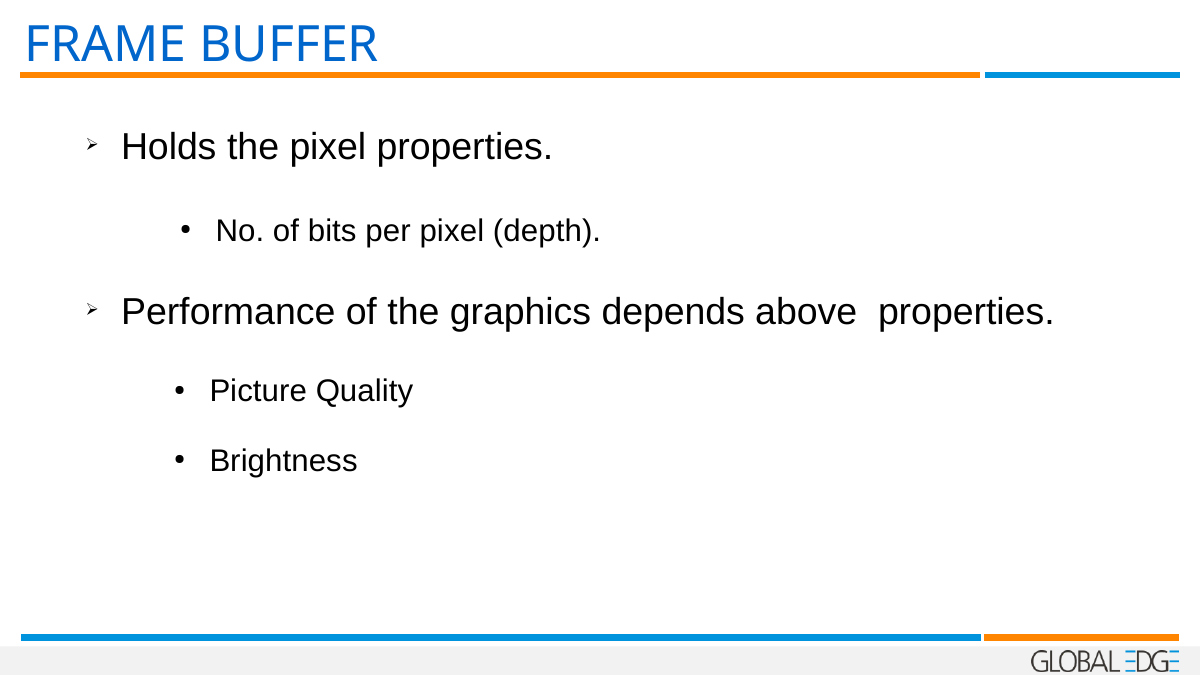

# FRAME BUFFER
Holds the pixel properties.
No. of bits per pixel (depth).
Performance of the graphics depends above properties.
Picture Quality
Brightness